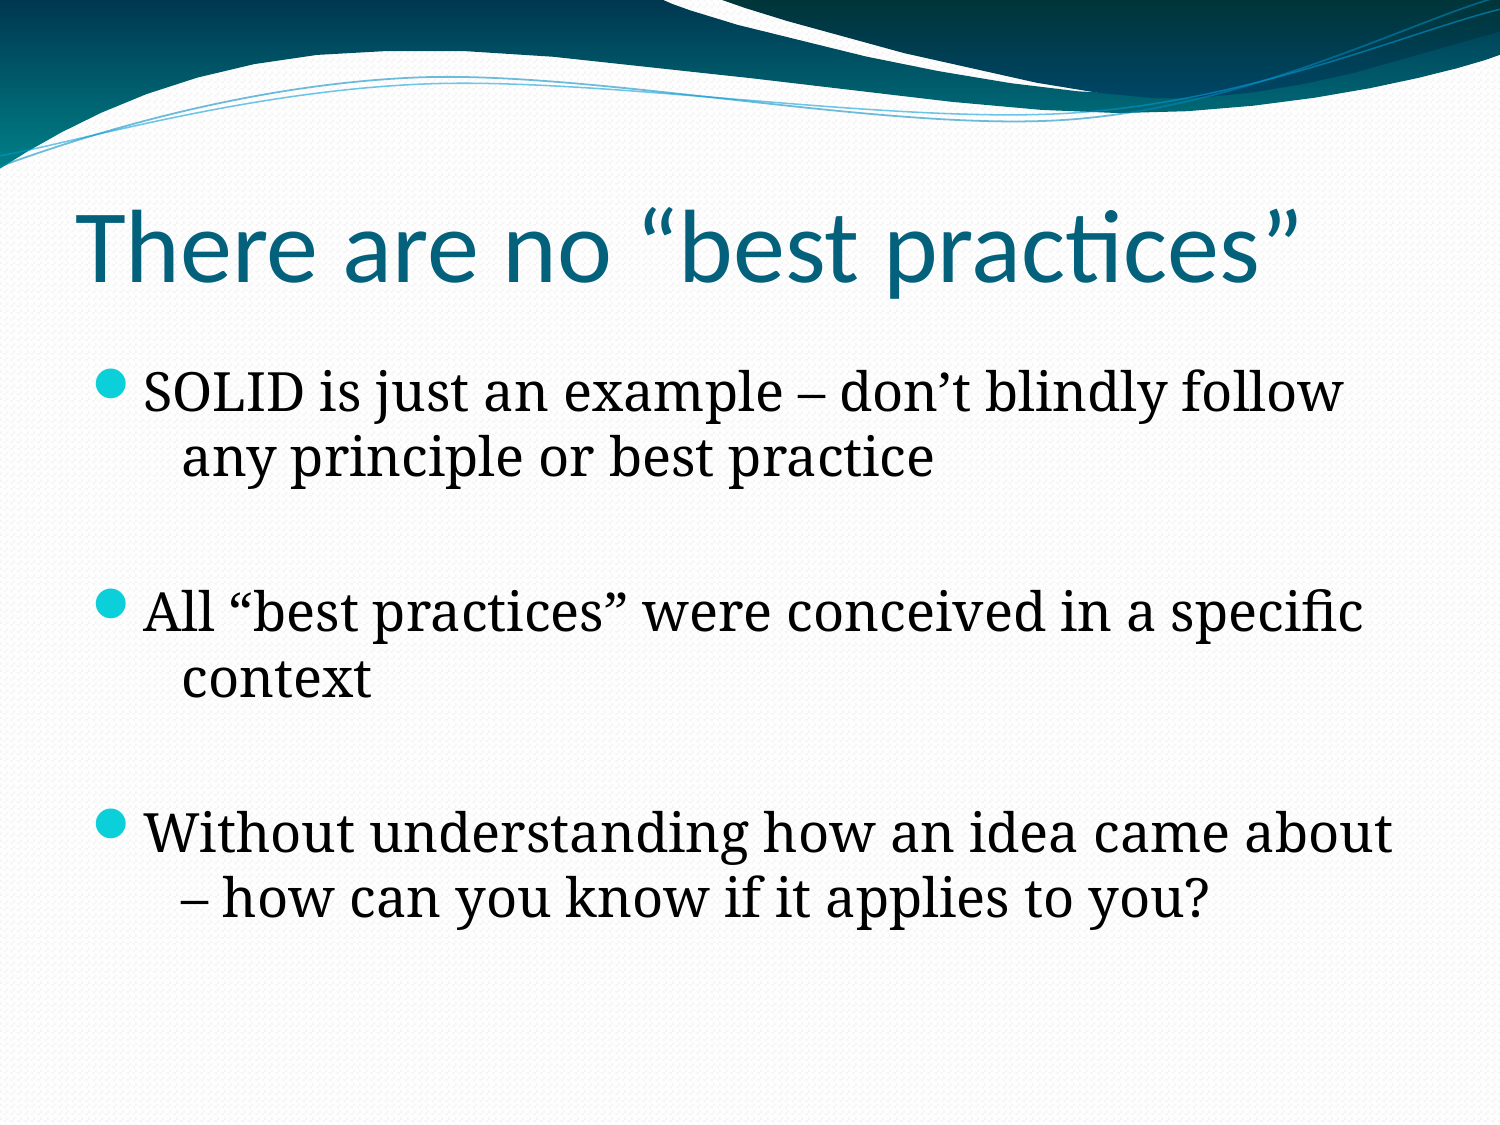

# There are no “best practices”
SOLID is just an example – don’t blindly follow any principle or best practice
All “best practices” were conceived in a specific context
Without understanding how an idea came about – how can you know if it applies to you?